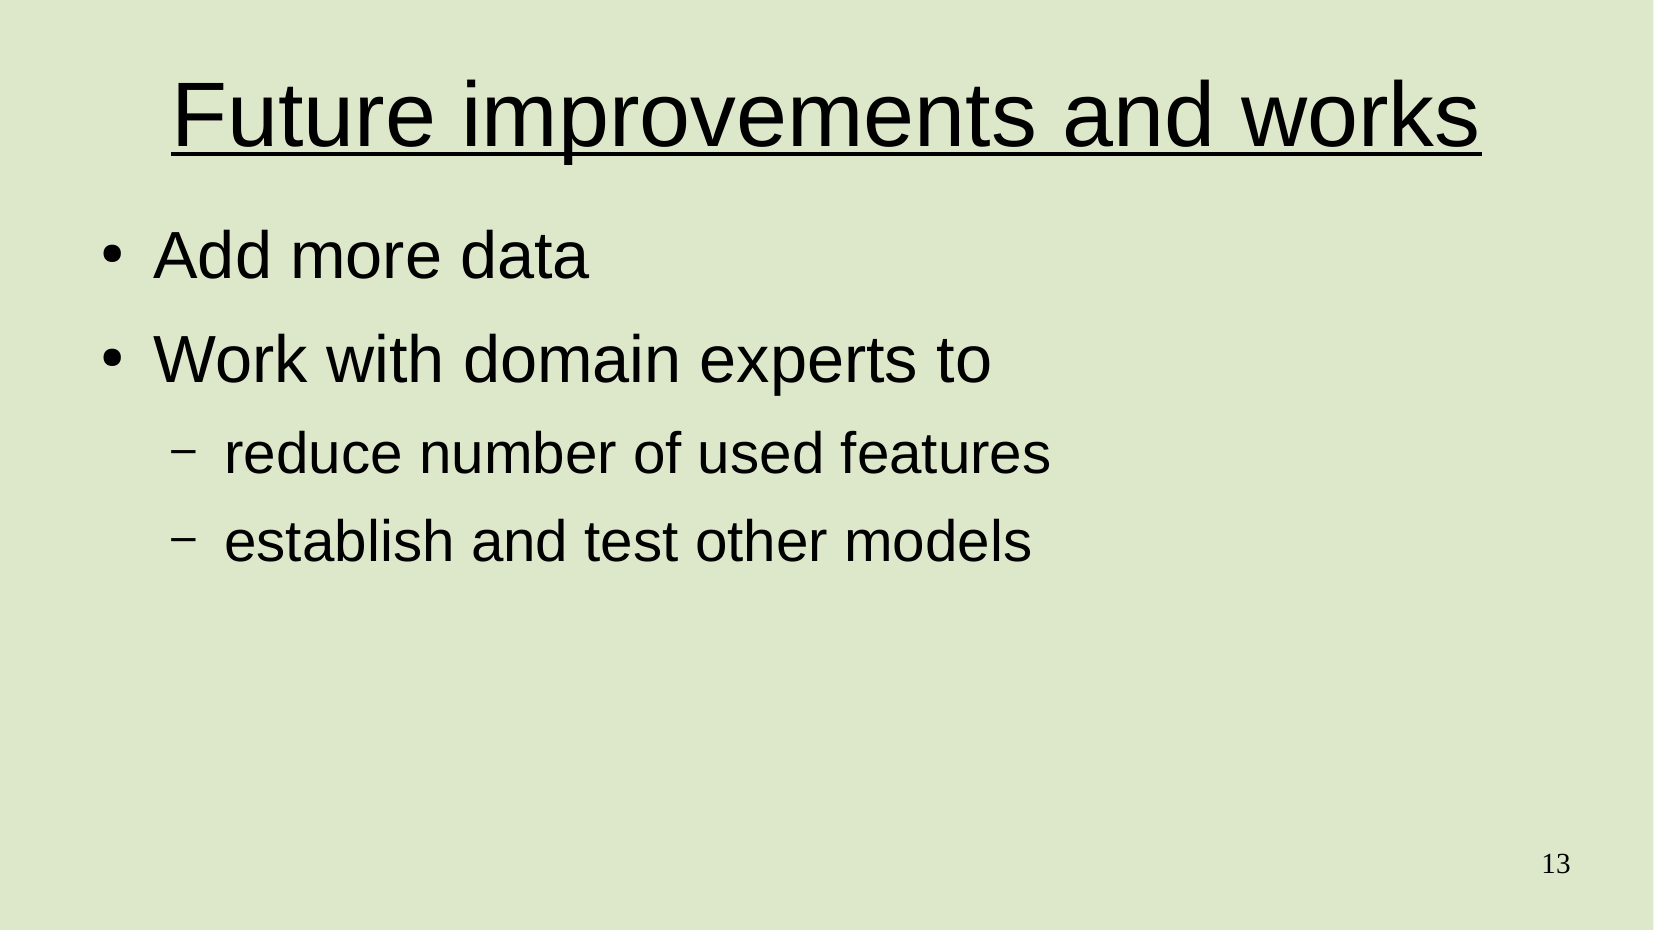

# Future improvements and works
Add more data
Work with domain experts to
reduce number of used features
establish and test other models
13